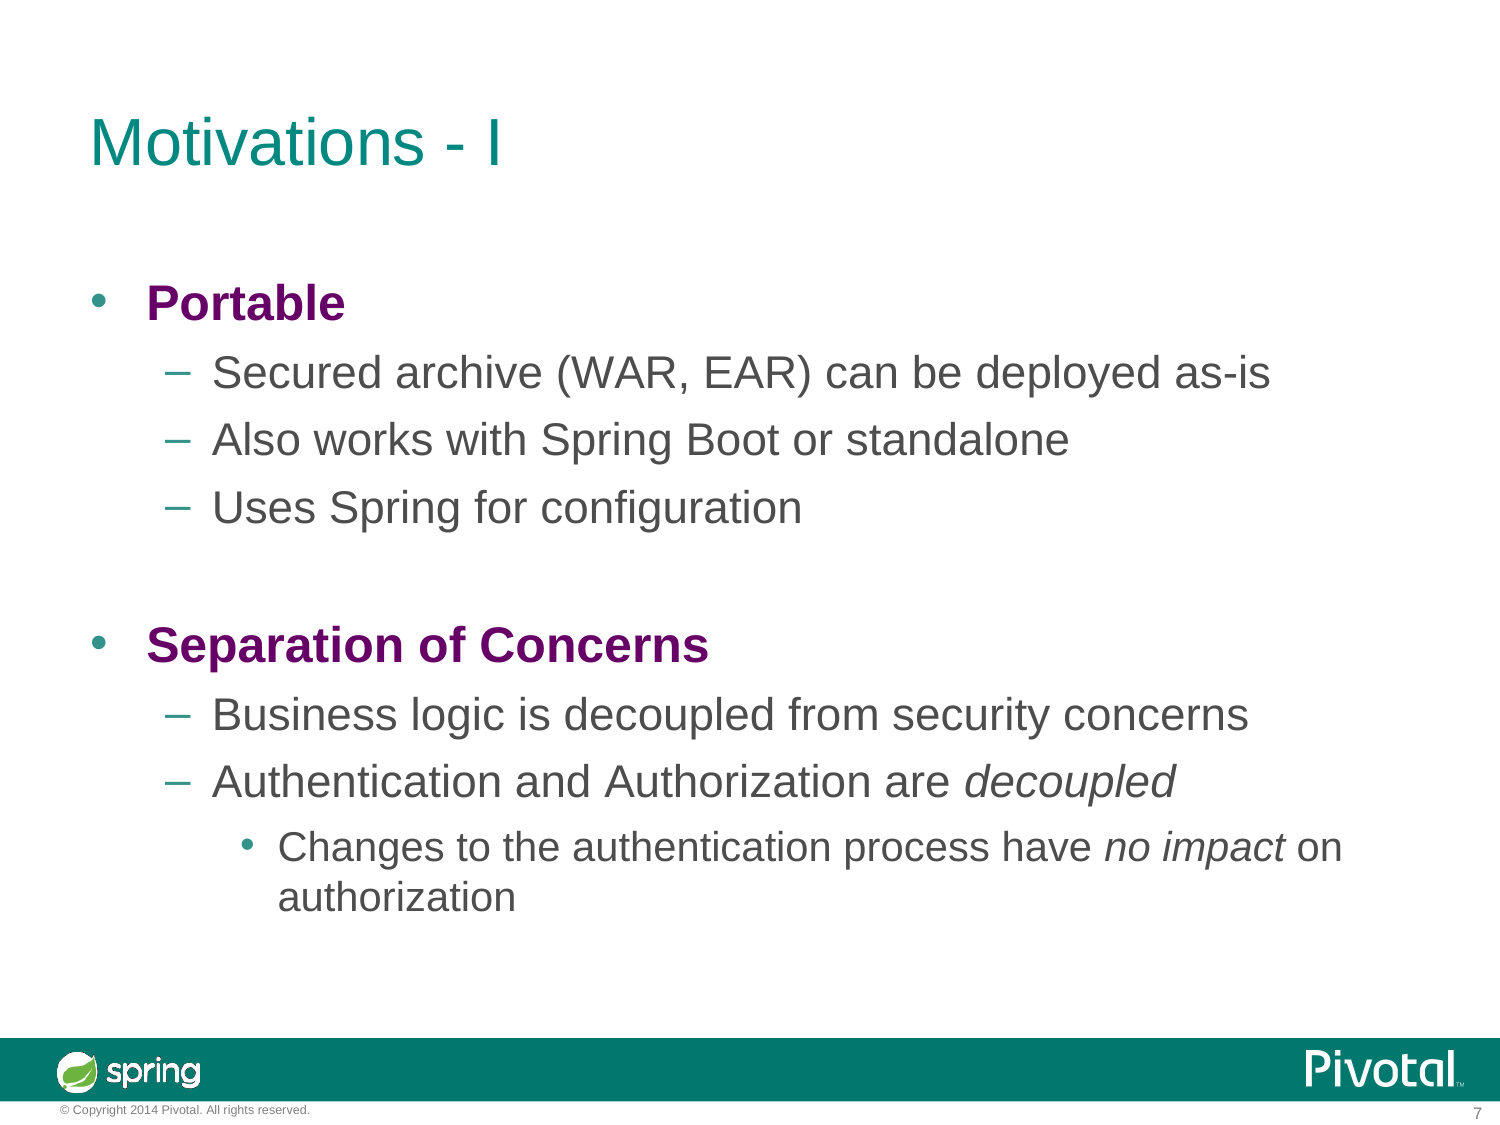

# Motivations - I
Portable
Secured archive (WAR, EAR) can be deployed as-is
Also works with Spring Boot or standalone
Uses Spring for configuration
Separation of Concerns
Business logic is decoupled from security concerns
Authentication and Authorization are decoupled
Changes to the authentication process have no impact on authorization